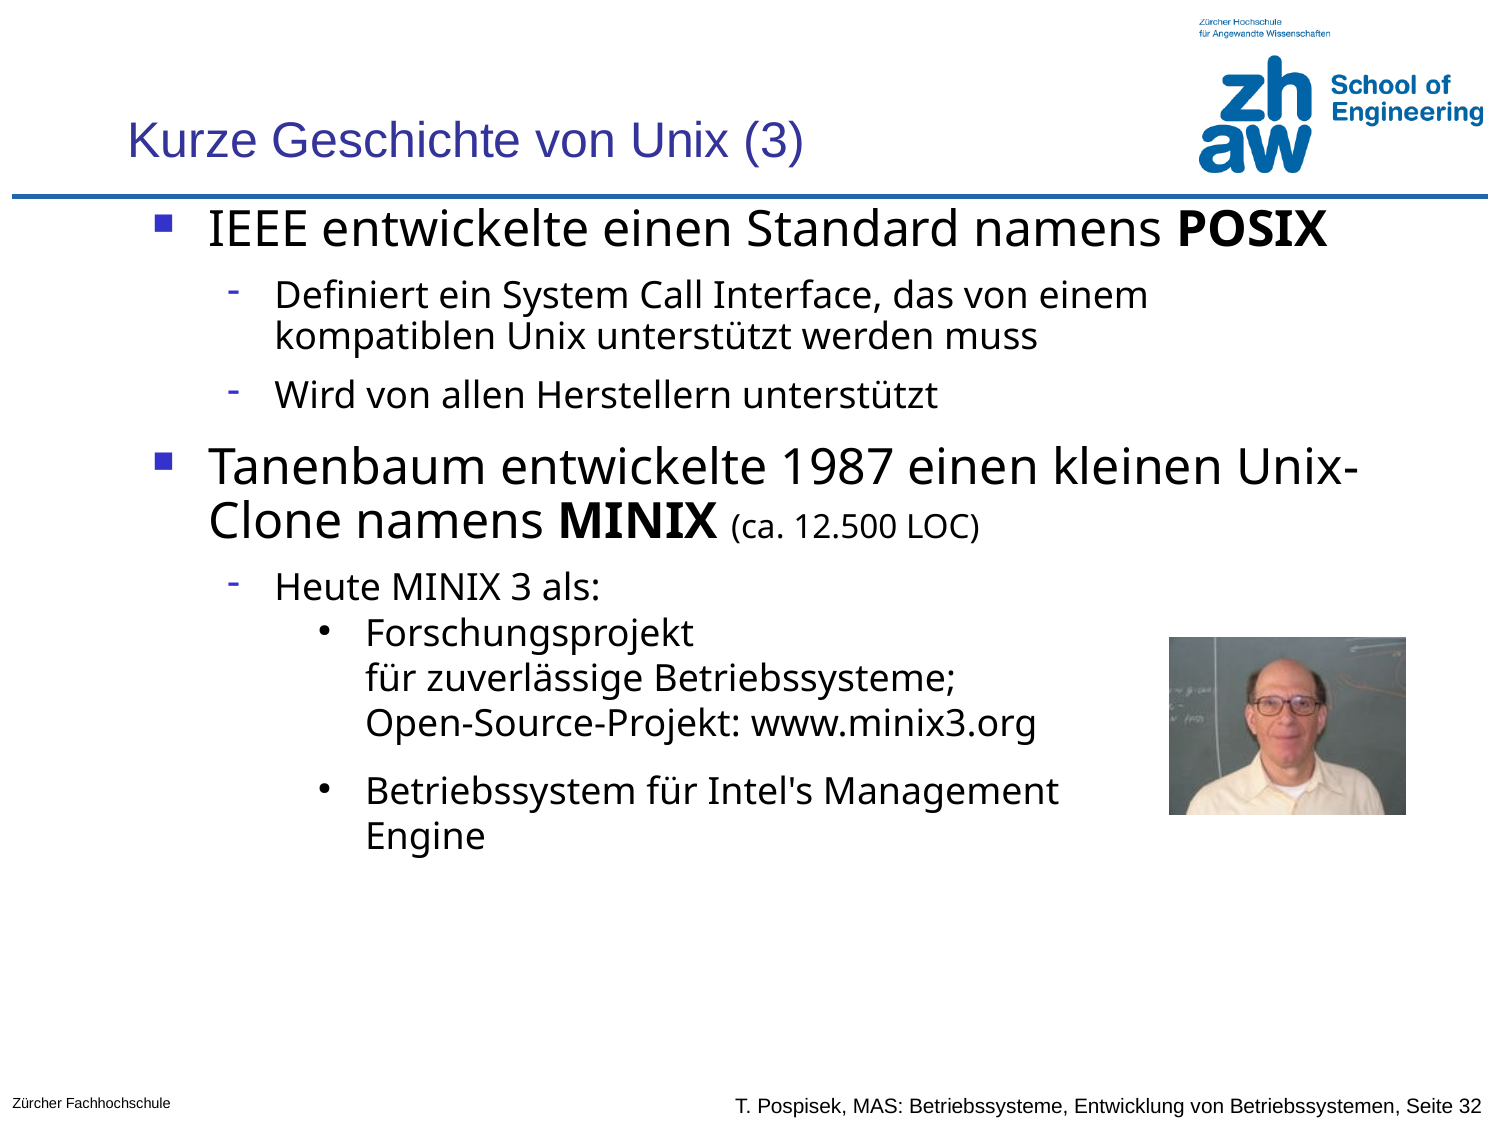

# Kurze Geschichte von Unix (3)
IEEE entwickelte einen Standard namens POSIX
Definiert ein System Call Interface, das von einem kompatiblen Unix unterstützt werden muss
Wird von allen Herstellern unterstützt
Tanenbaum entwickelte 1987 einen kleinen Unix-Clone namens MINIX (ca. 12.500 LOC)
Heute MINIX 3 als:
Forschungsprojekt
für zuverlässige Betriebssysteme;
Open-Source-Projekt: www.minix3.org
Betriebssystem für Intel's Management
Engine